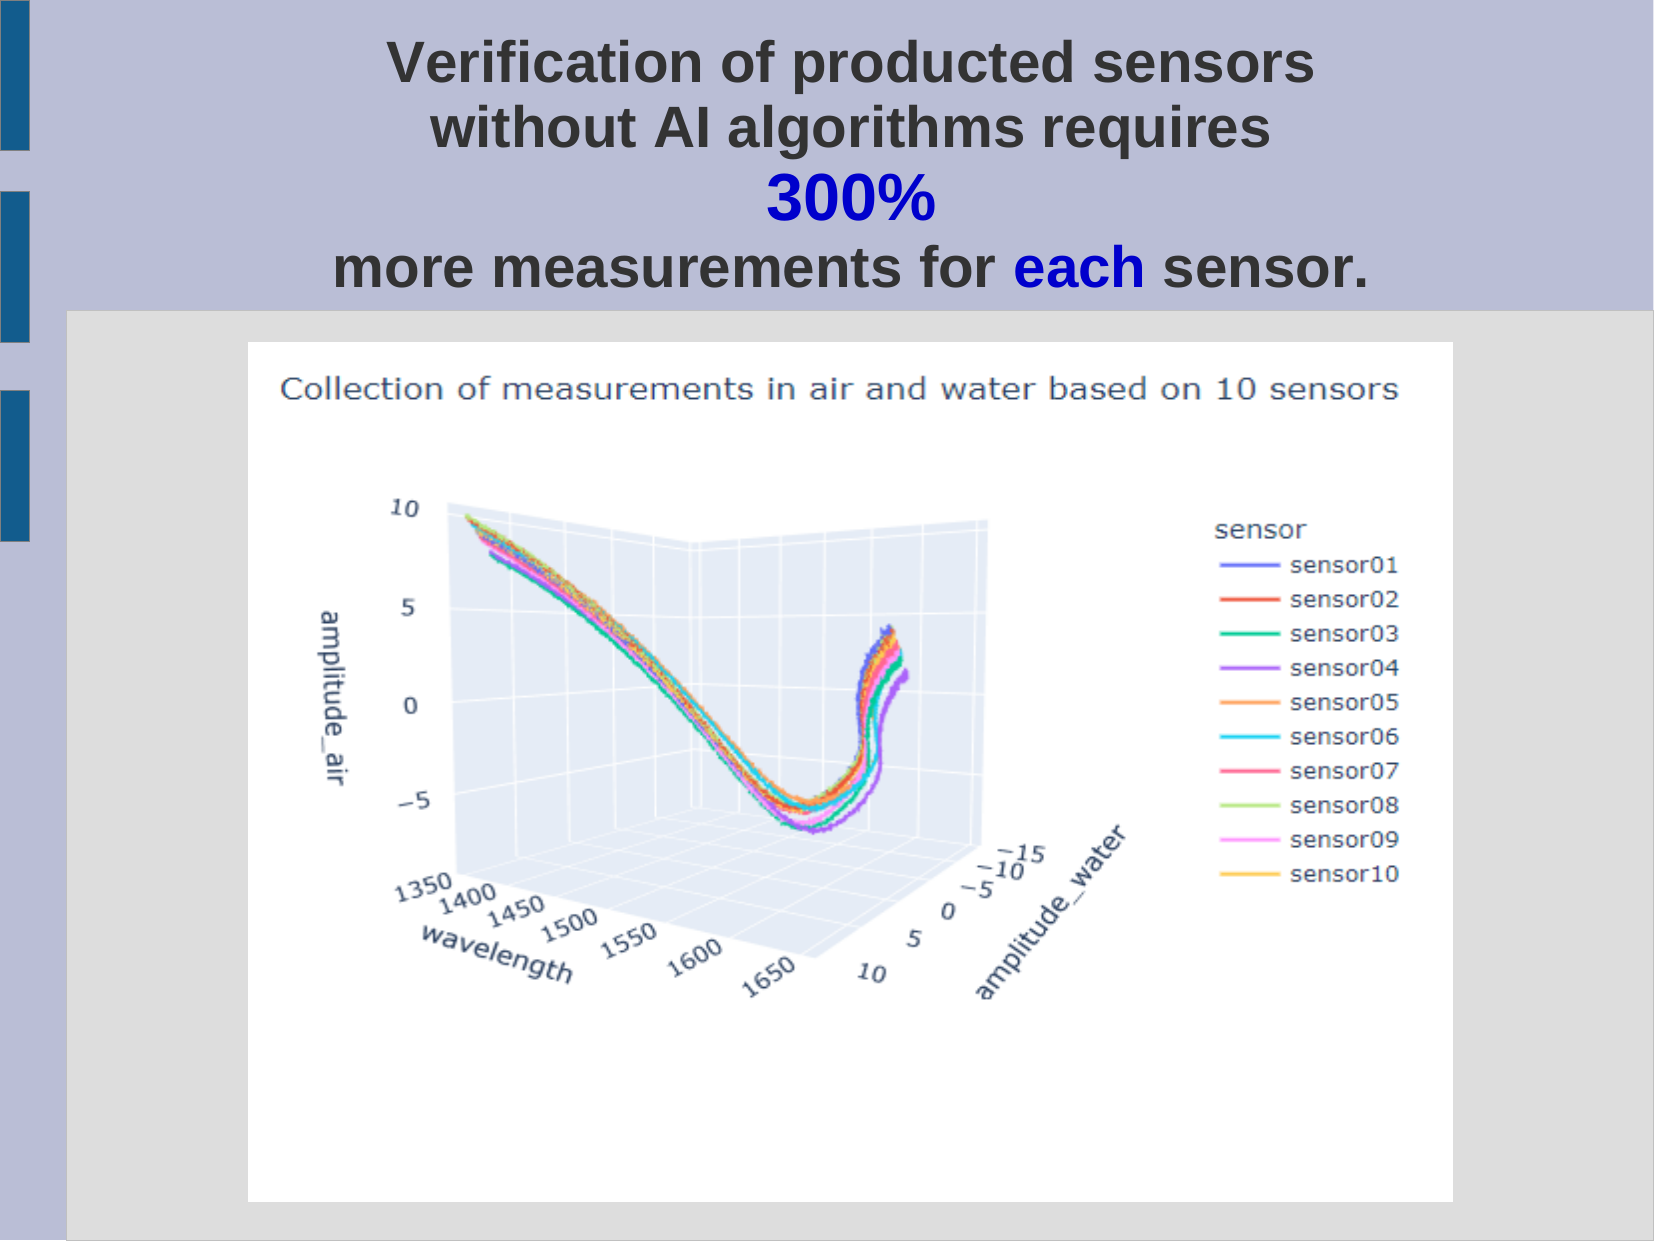

Verification of producted sensors
without AI algorithms requires
300%
more measurements for each sensor.
#